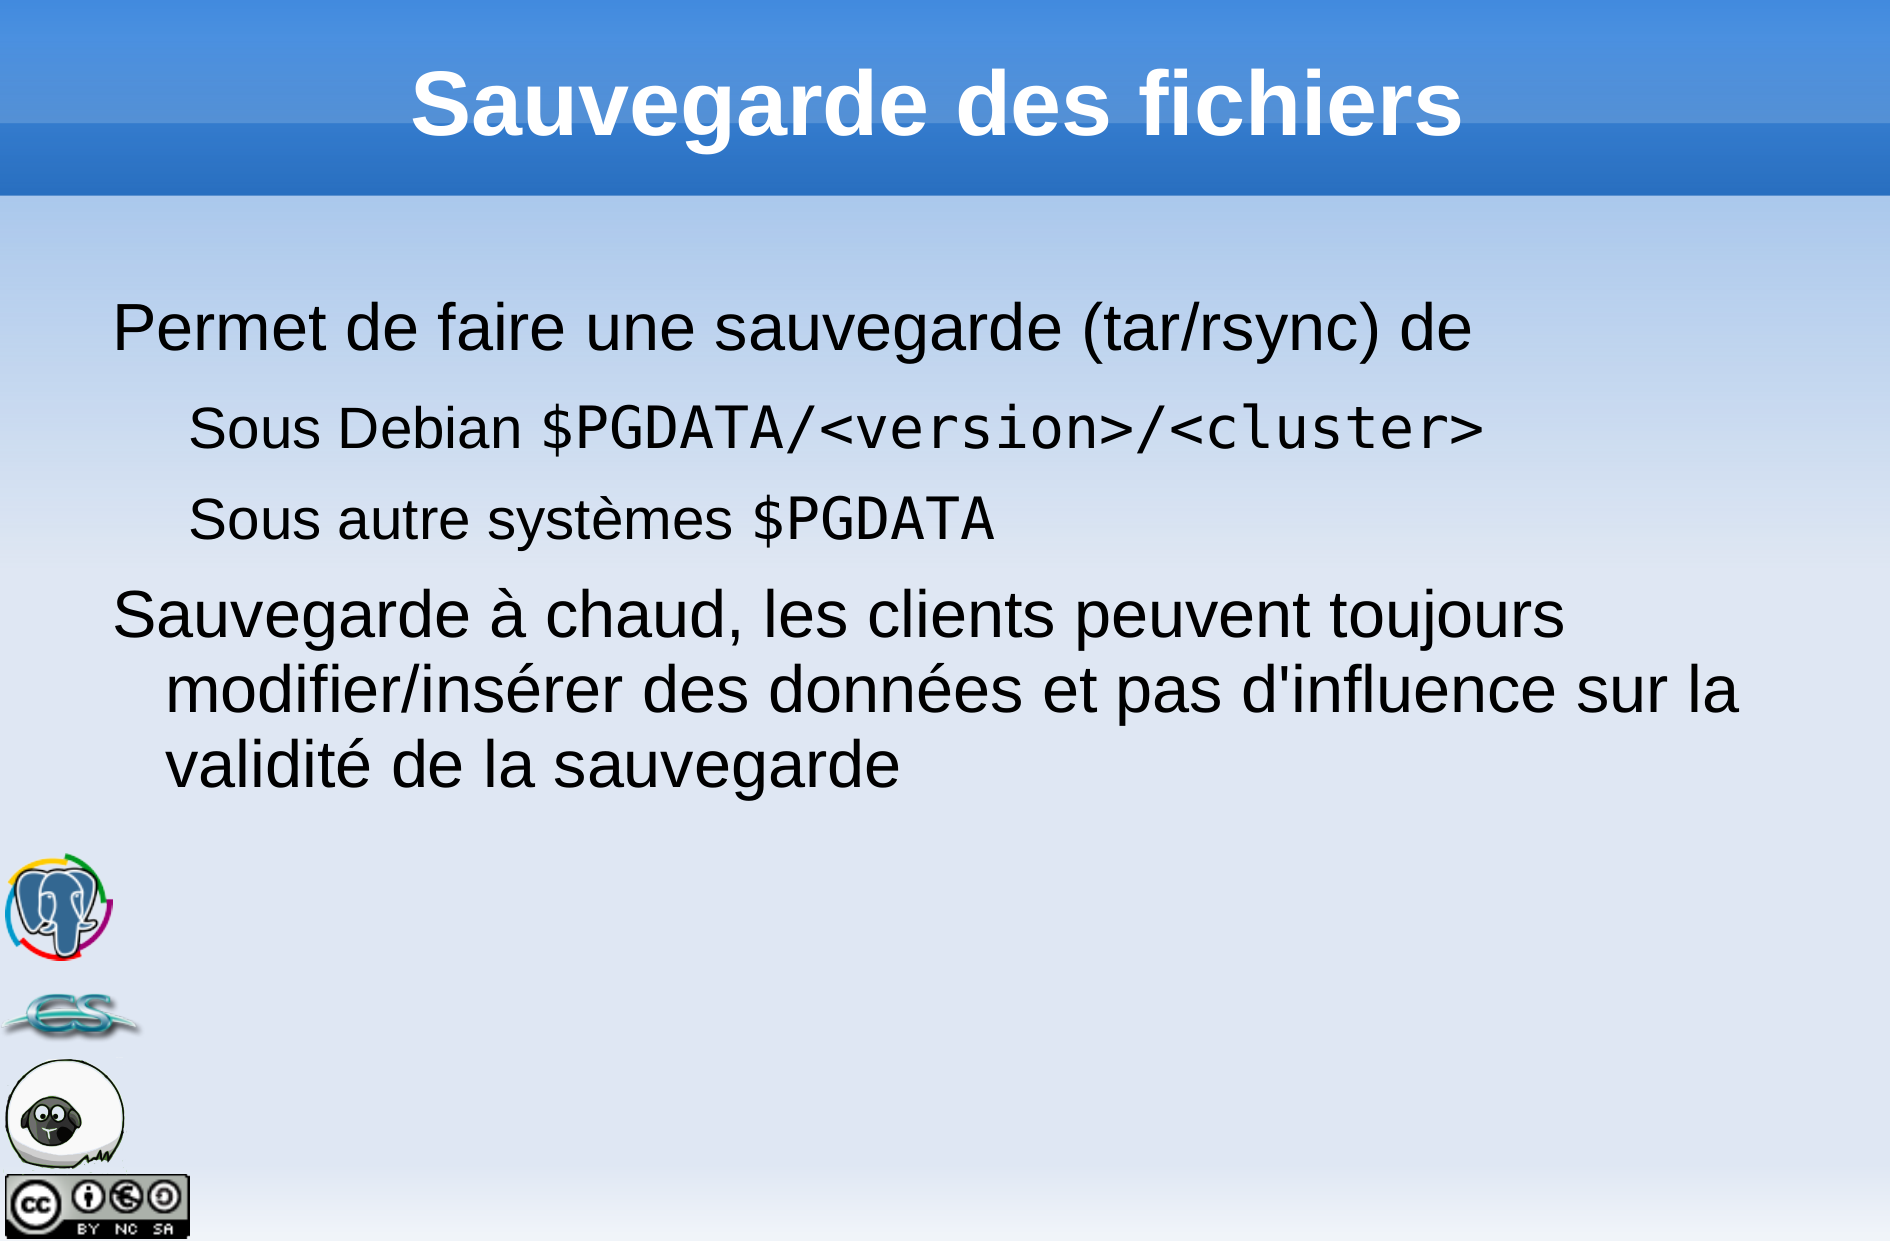

# Sauvegarde des fichiers
Permet de faire une sauvegarde (tar/rsync) de
Sous Debian $PGDATA/<version>/<cluster>
Sous autre systèmes $PGDATA
Sauvegarde à chaud, les clients peuvent toujours modifier/insérer des données et pas d'influence sur la validité de la sauvegarde